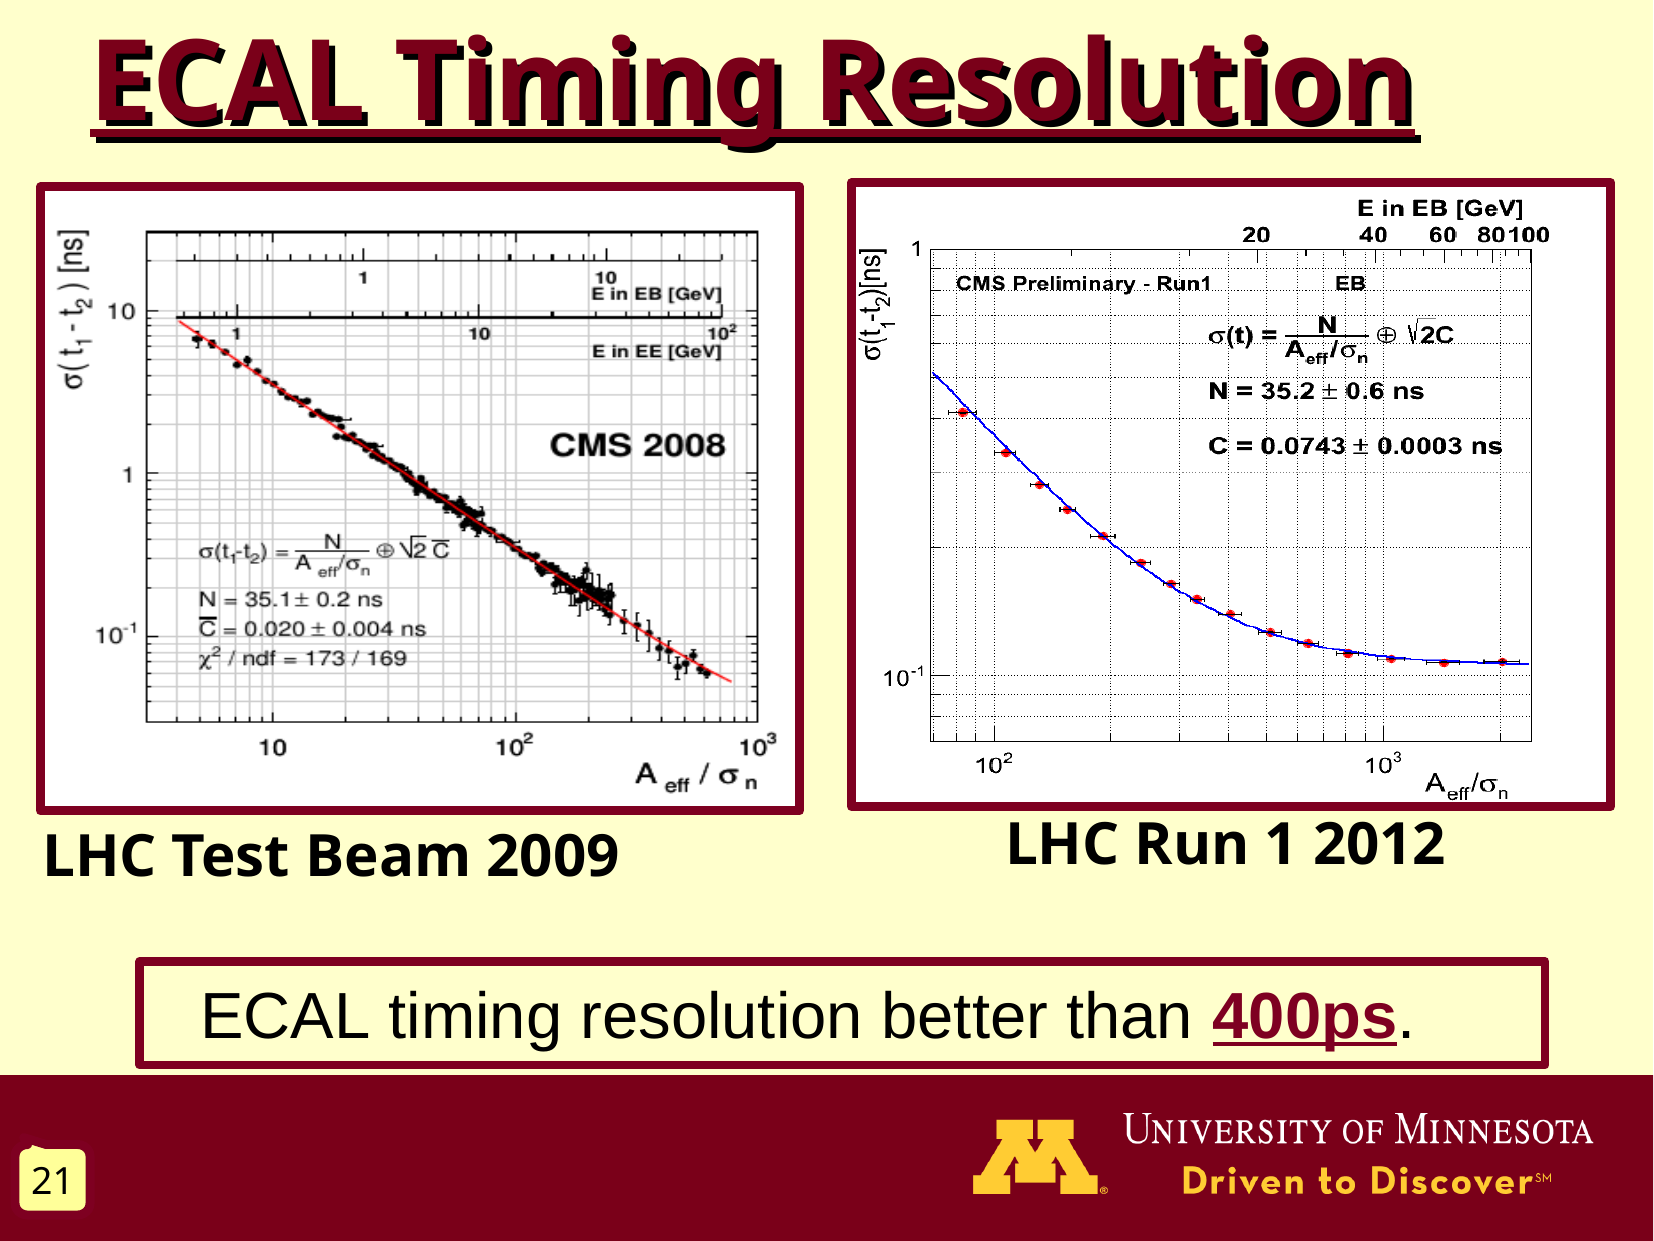

# ECAL Timing Resolution
 LHC Run 1 2012
 LHC Test Beam 2009
ECAL timing resolution better than 400ps.
21